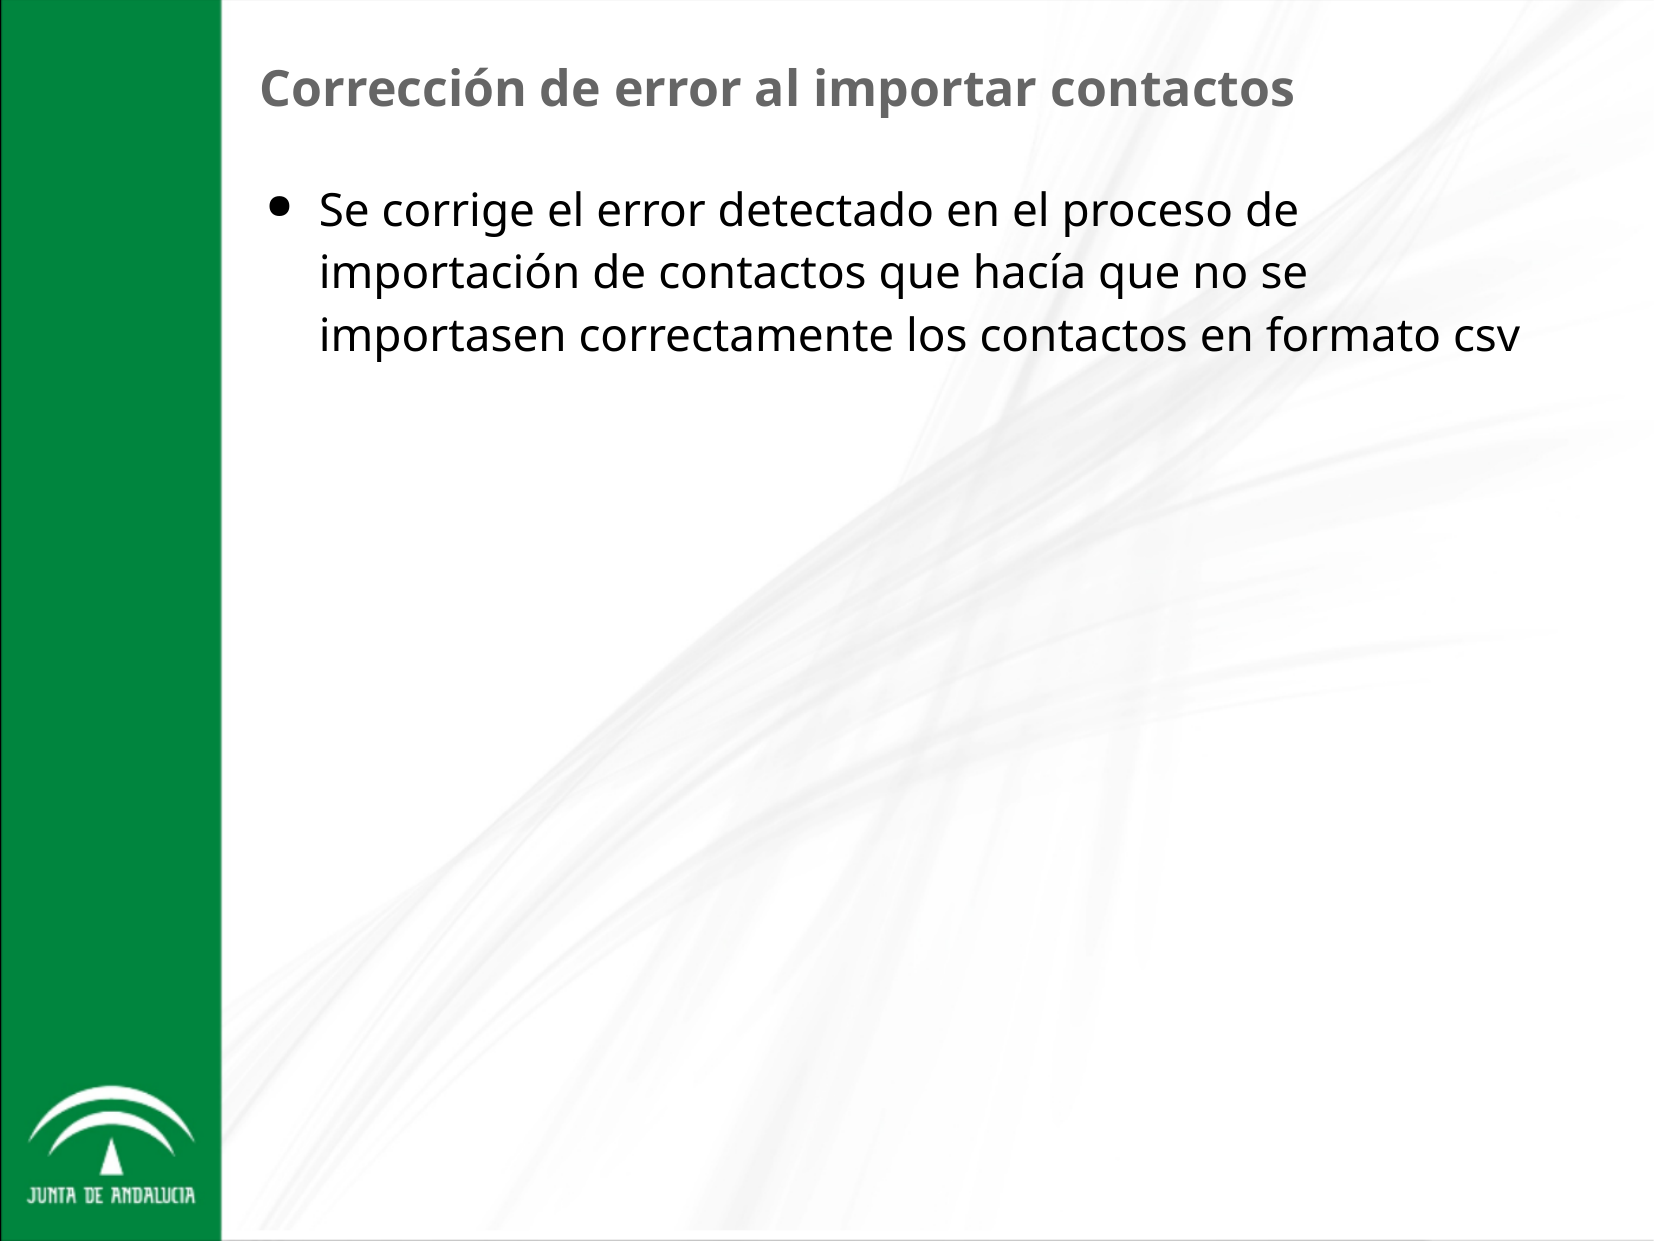

# Corrección de error al importar contactos
Se corrige el error detectado en el proceso de importación de contactos que hacía que no se importasen correctamente los contactos en formato csv